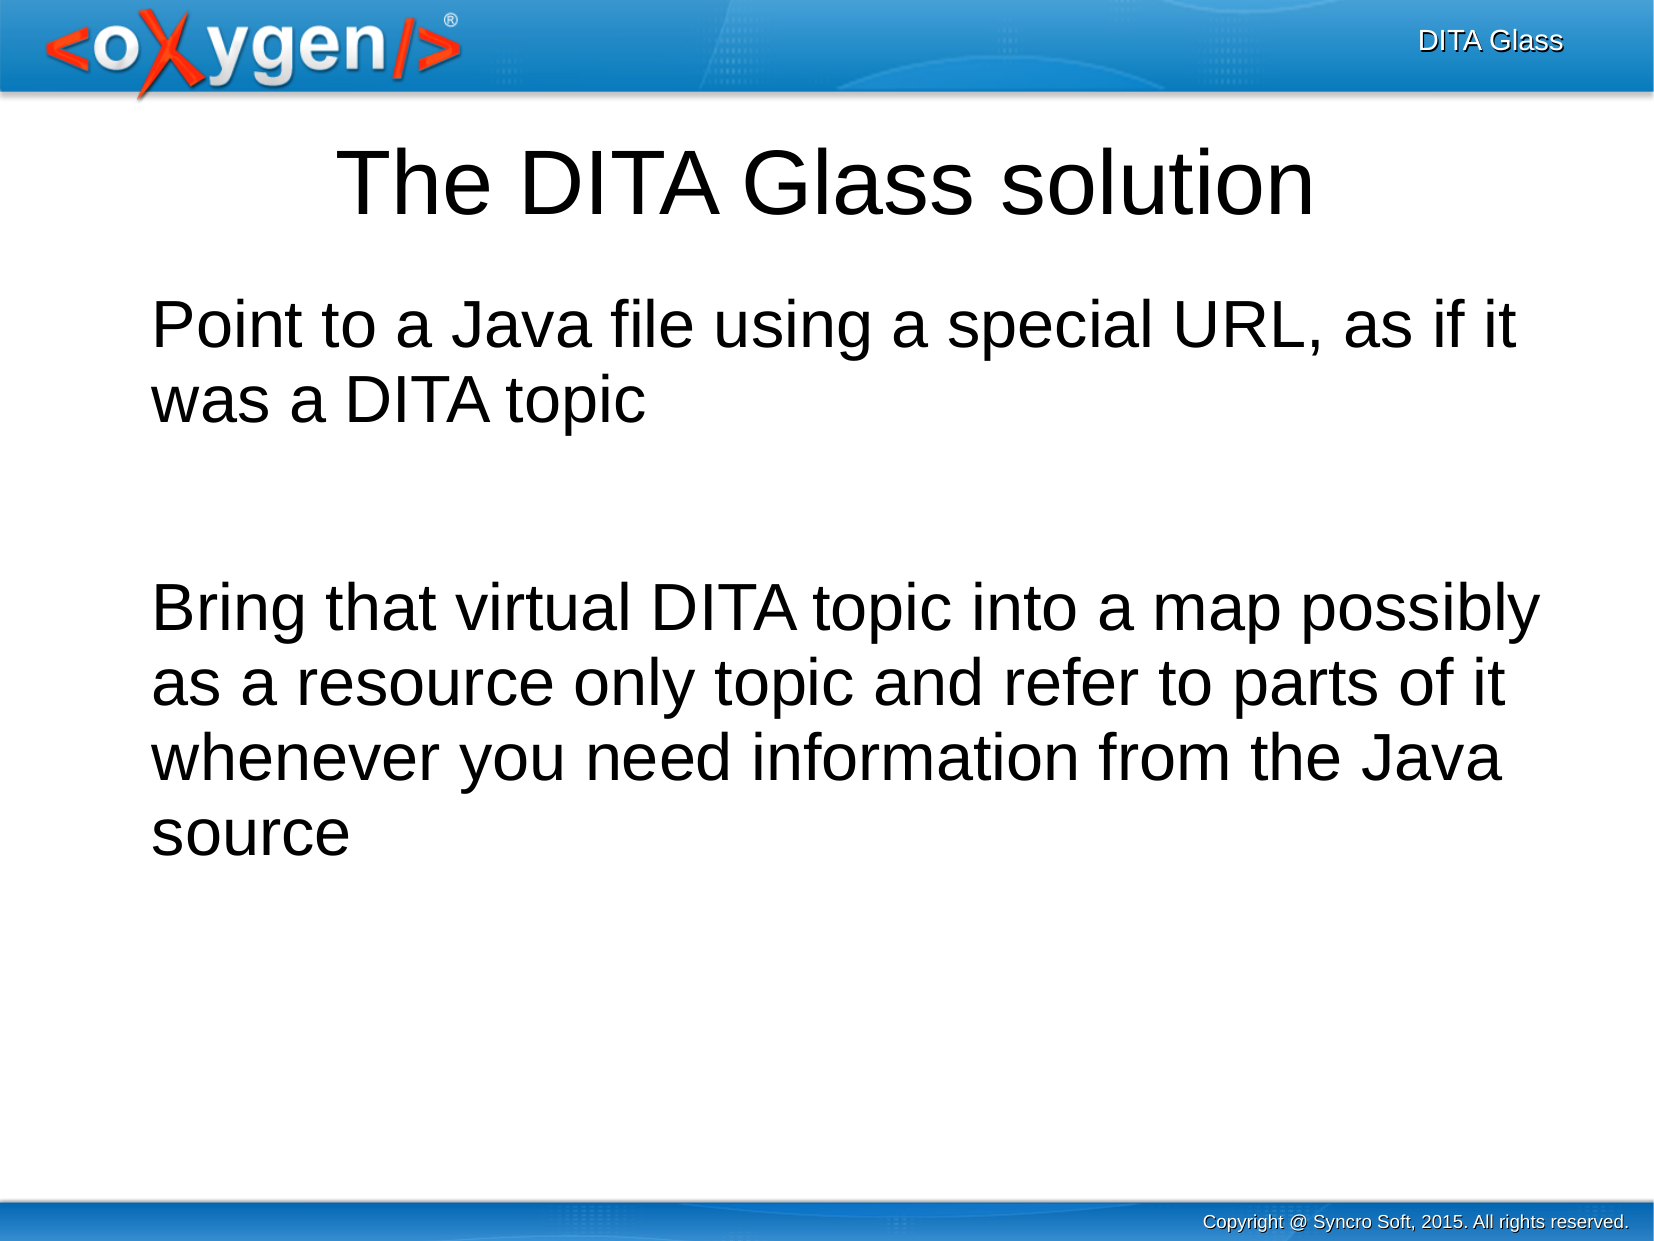

# The DITA Glass solution
Point to a Java file using a special URL, as if it was a DITA topic
Bring that virtual DITA topic into a map possibly as a resource only topic and refer to parts of it whenever you need information from the Java source